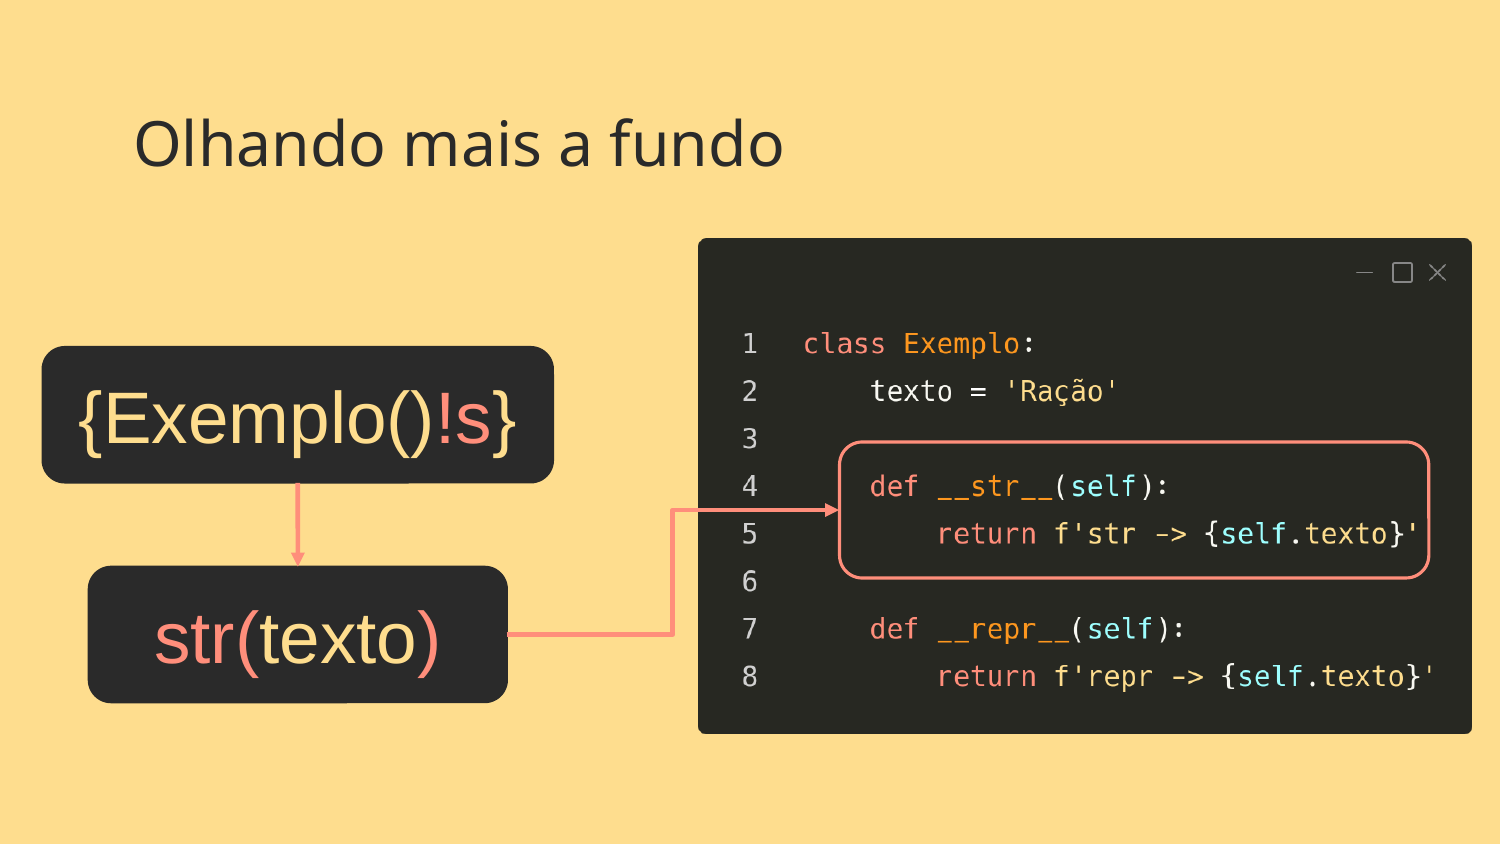

# Olhando mais a fundo
{Exemplo()!s}
str(texto)